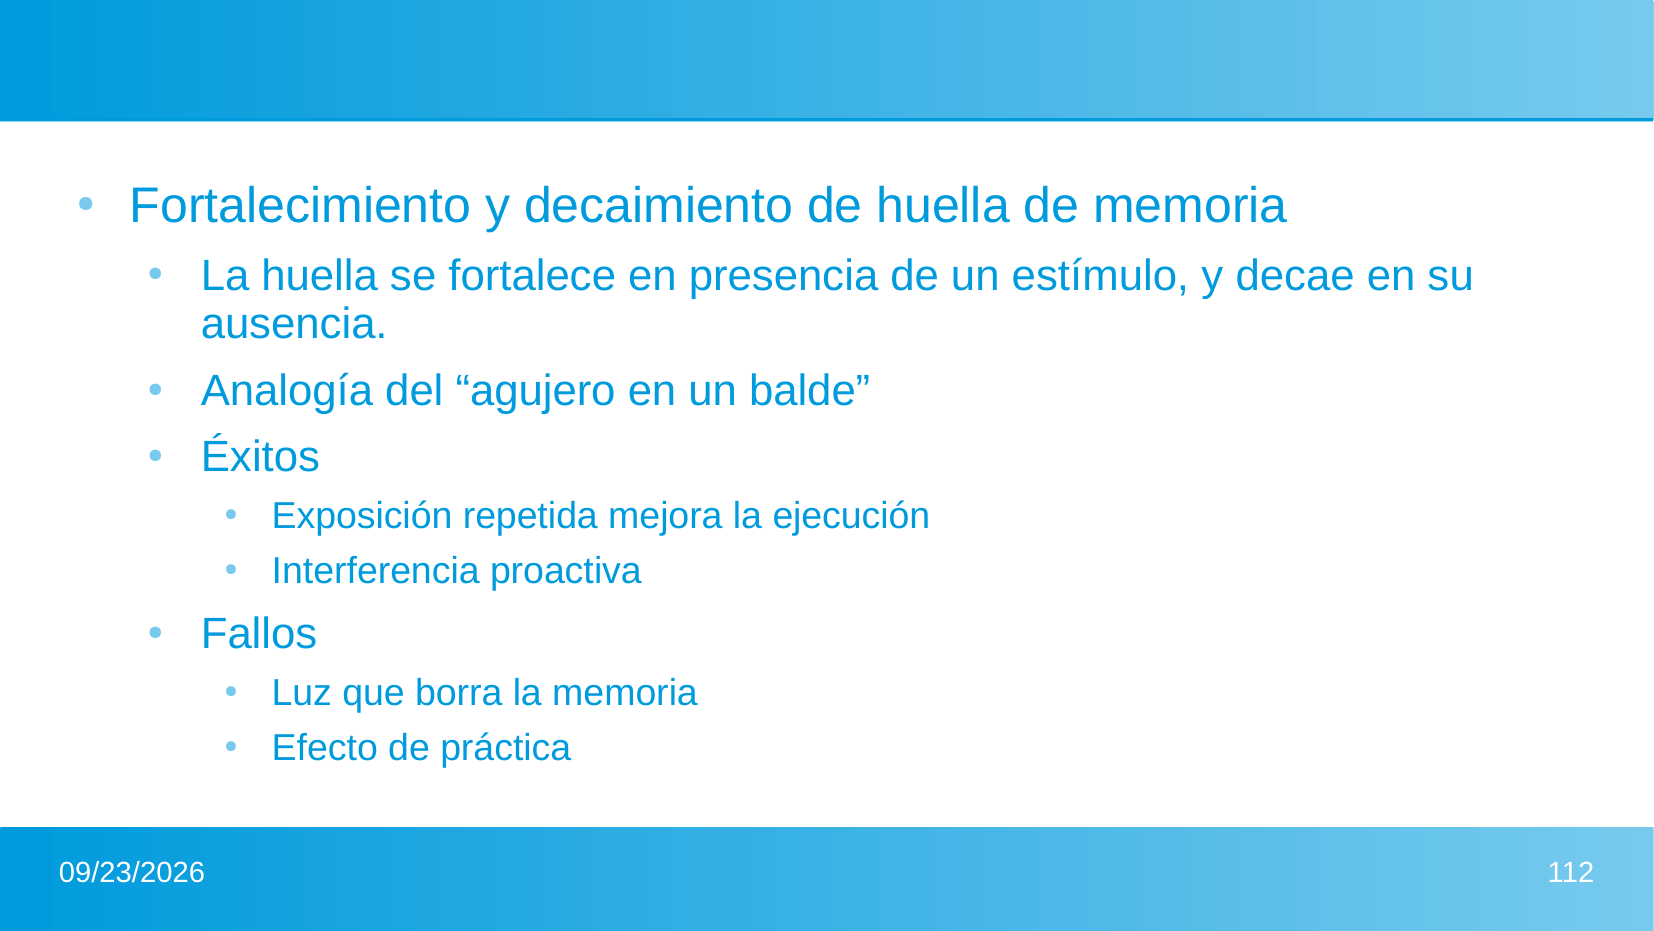

# Fortalecimiento y decaimiento de huella de memoria
La huella se fortalece en presencia de un estímulo, y decae en su ausencia.
Analogía del “agujero en un balde”
Éxitos
Exposición repetida mejora la ejecución
Interferencia proactiva
Fallos
Luz que borra la memoria
Efecto de práctica
112